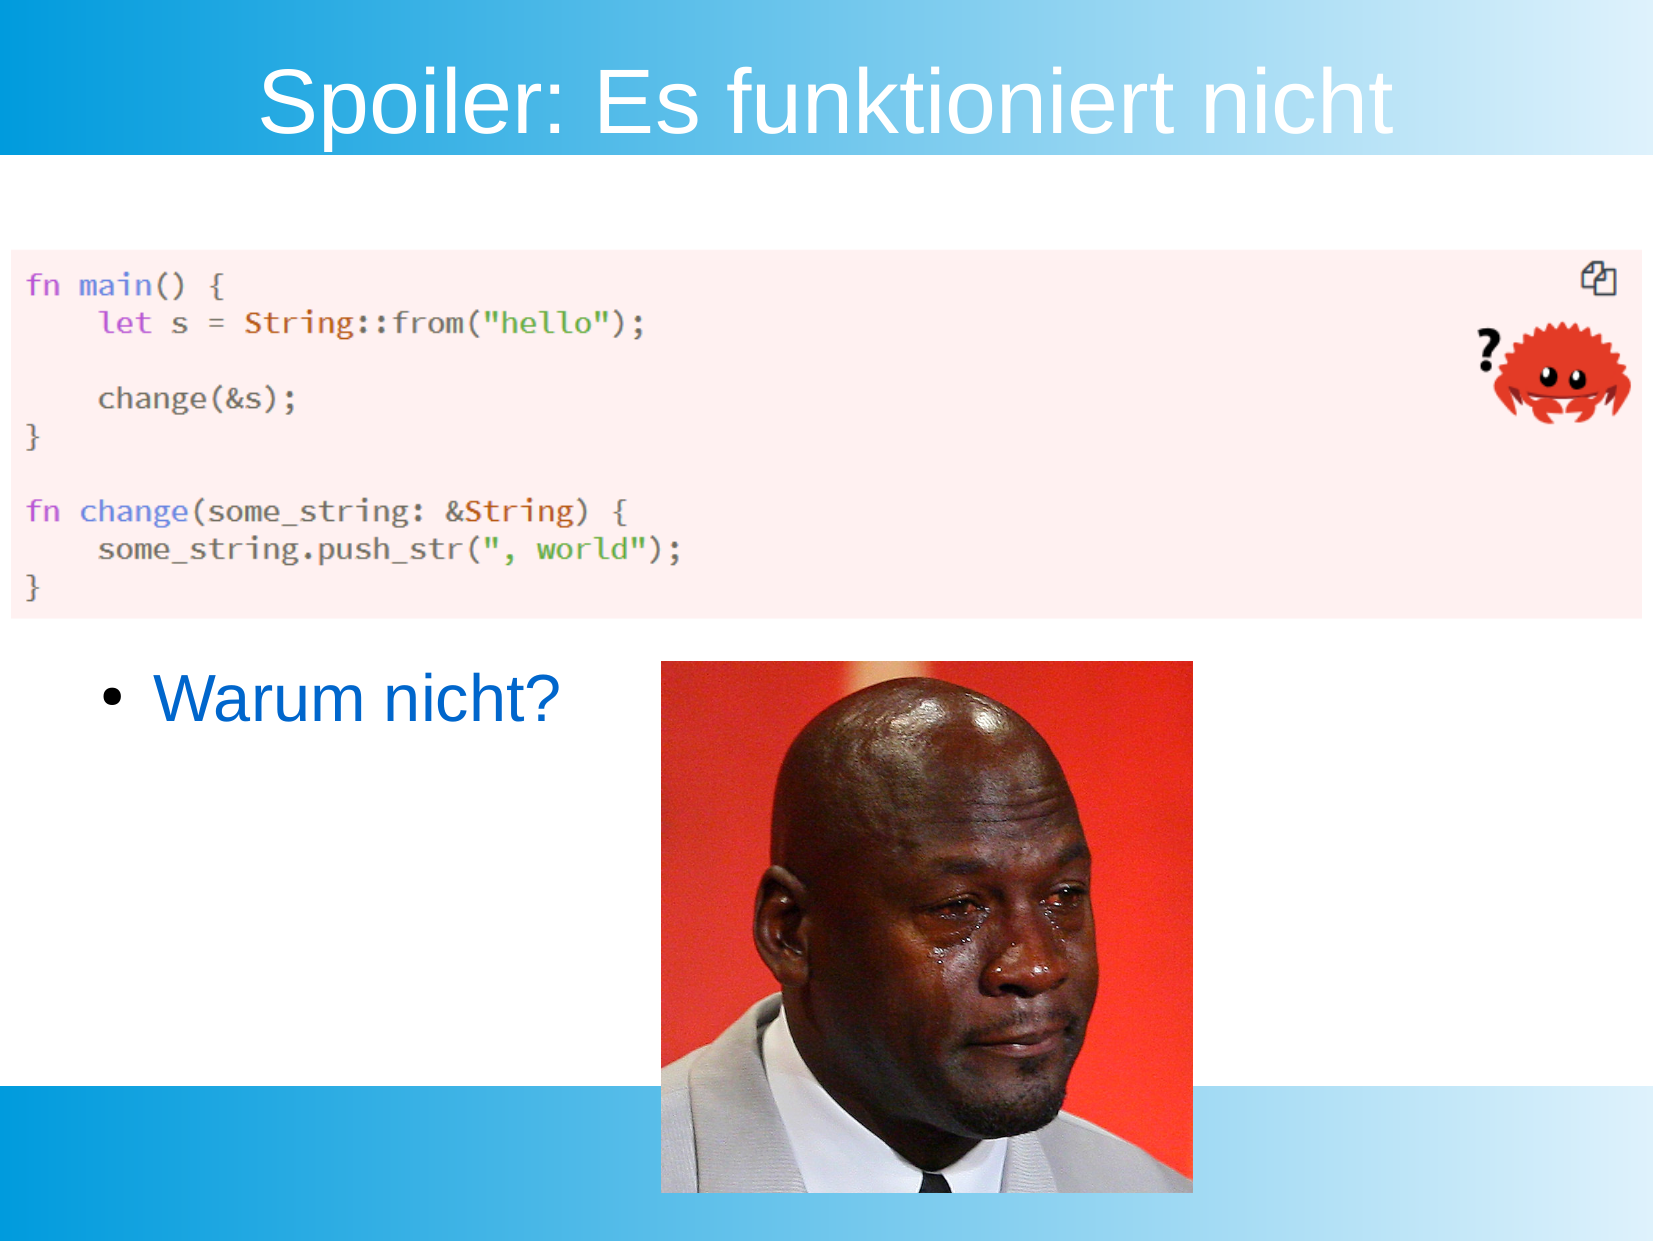

# Spoiler: Es funktioniert nicht
Warum nicht?